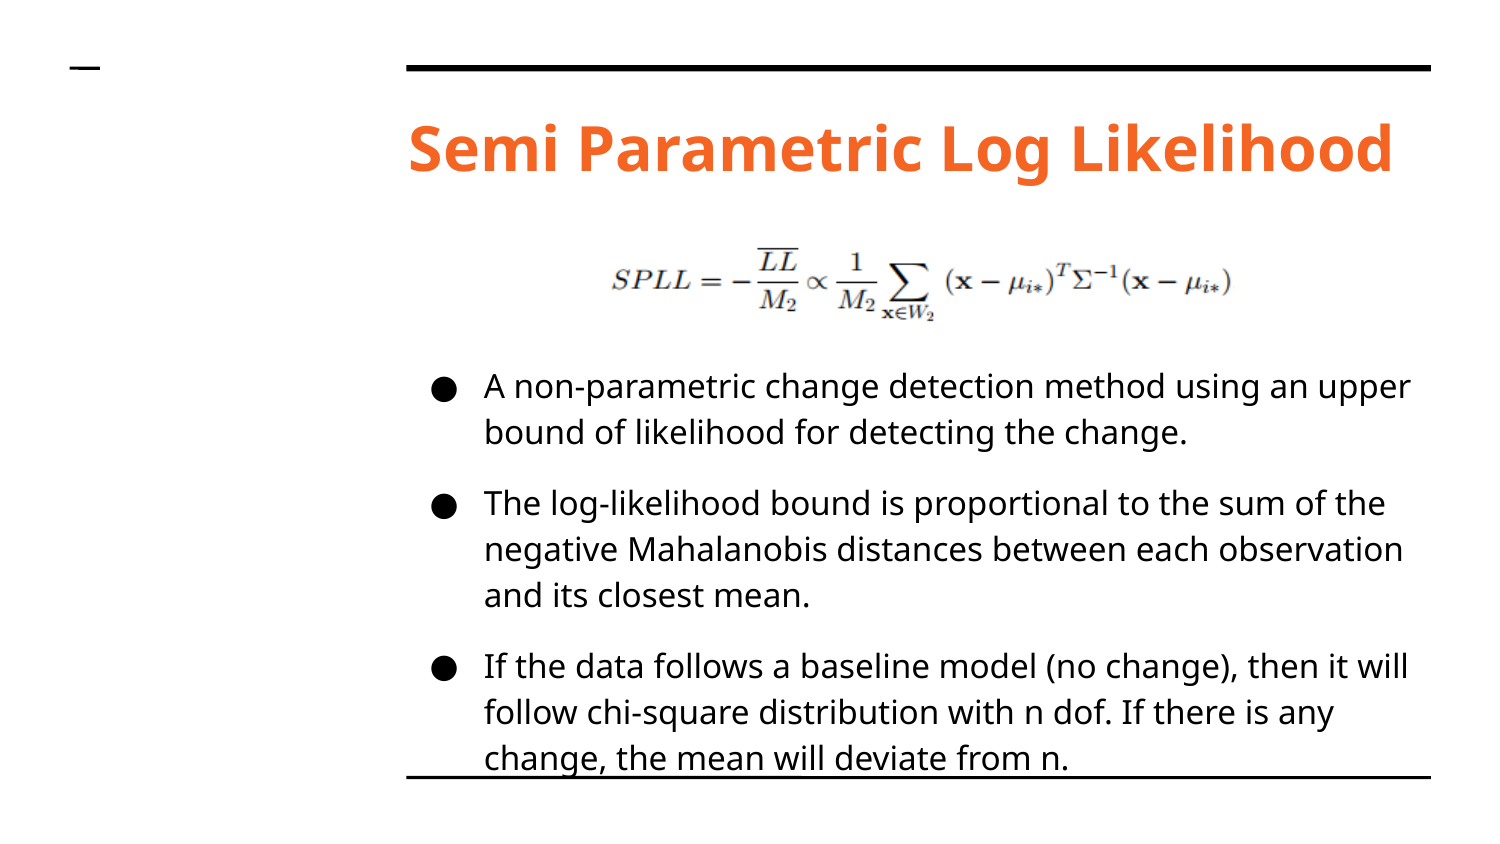

# Semi Parametric Log Likelihood
A non-parametric change detection method using an upper bound of likelihood for detecting the change.
The log-likelihood bound is proportional to the sum of the negative Mahalanobis distances between each observation and its closest mean.
If the data follows a baseline model (no change), then it will follow chi-square distribution with n dof. If there is any change, the mean will deviate from n.